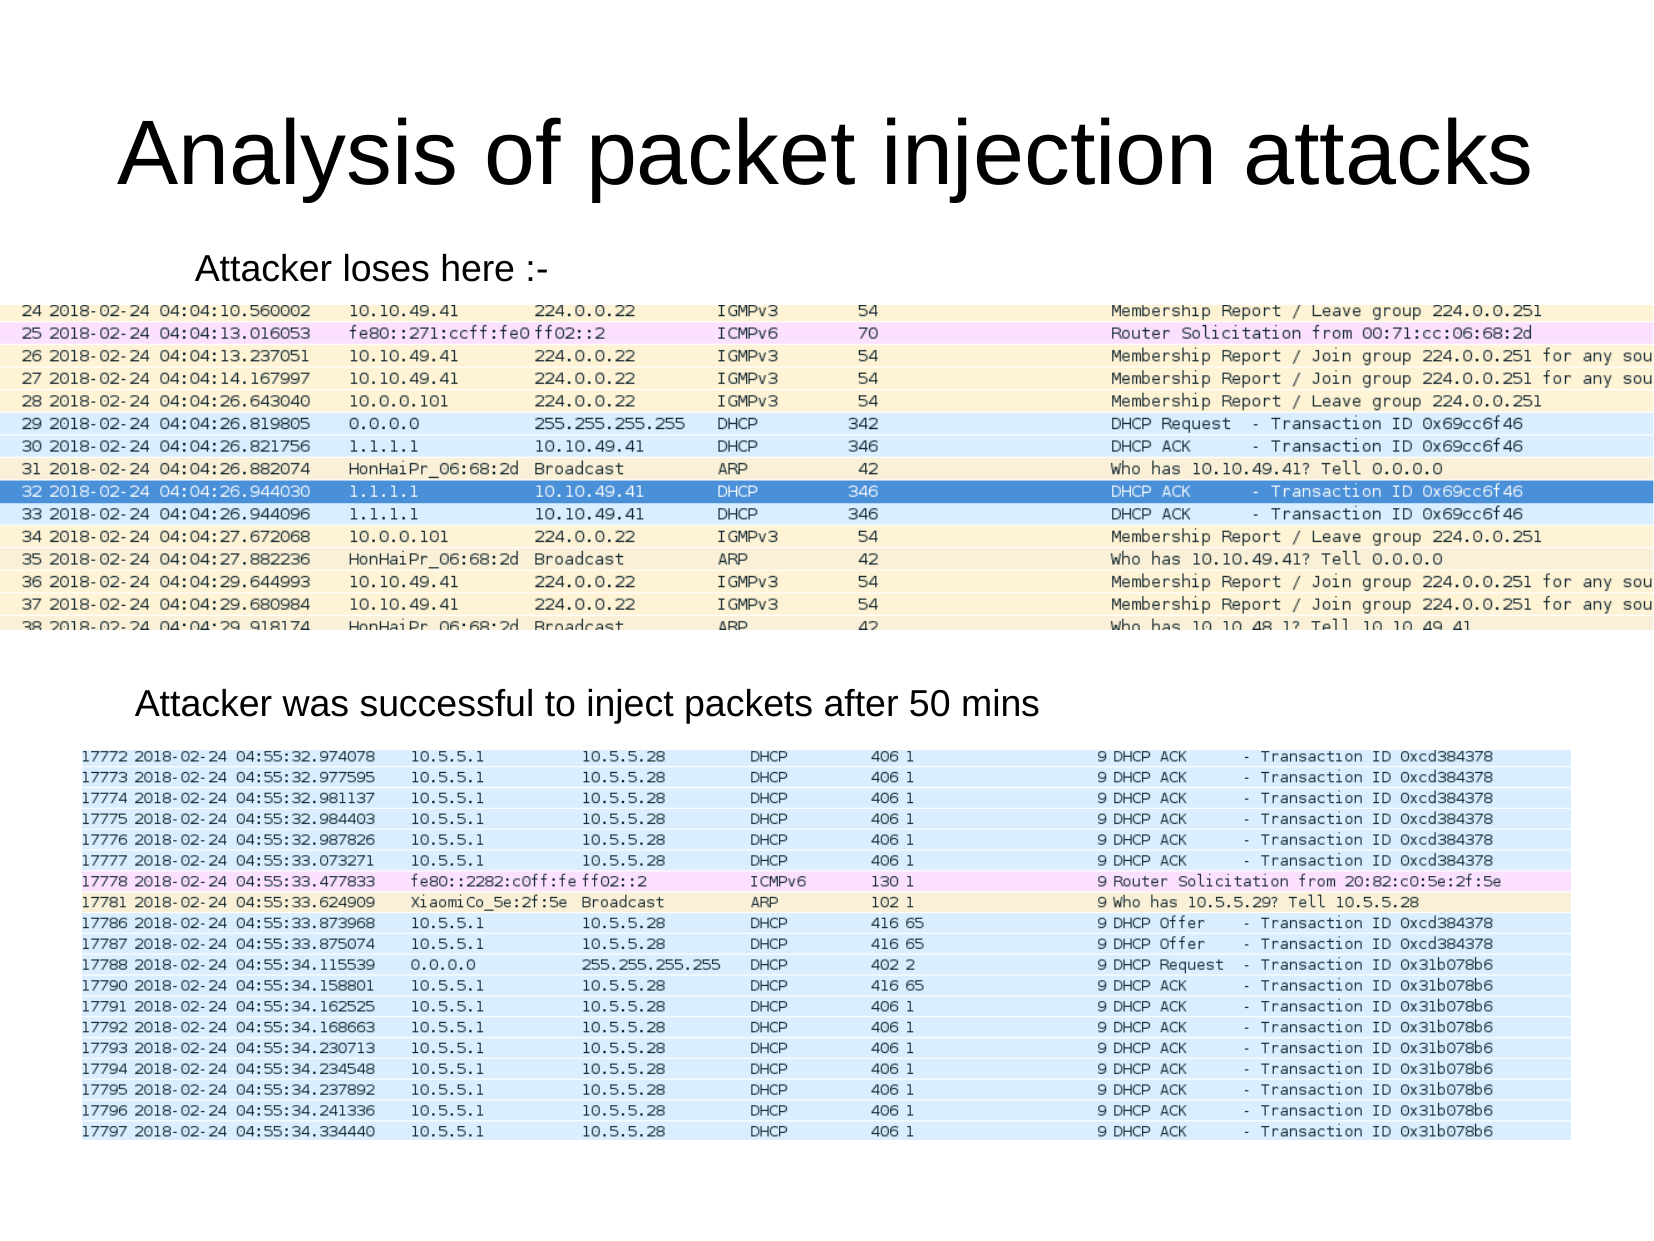

# Analysis of packet injection attacks
Attacker loses here :-
Attacker was successful to inject packets after 50 mins